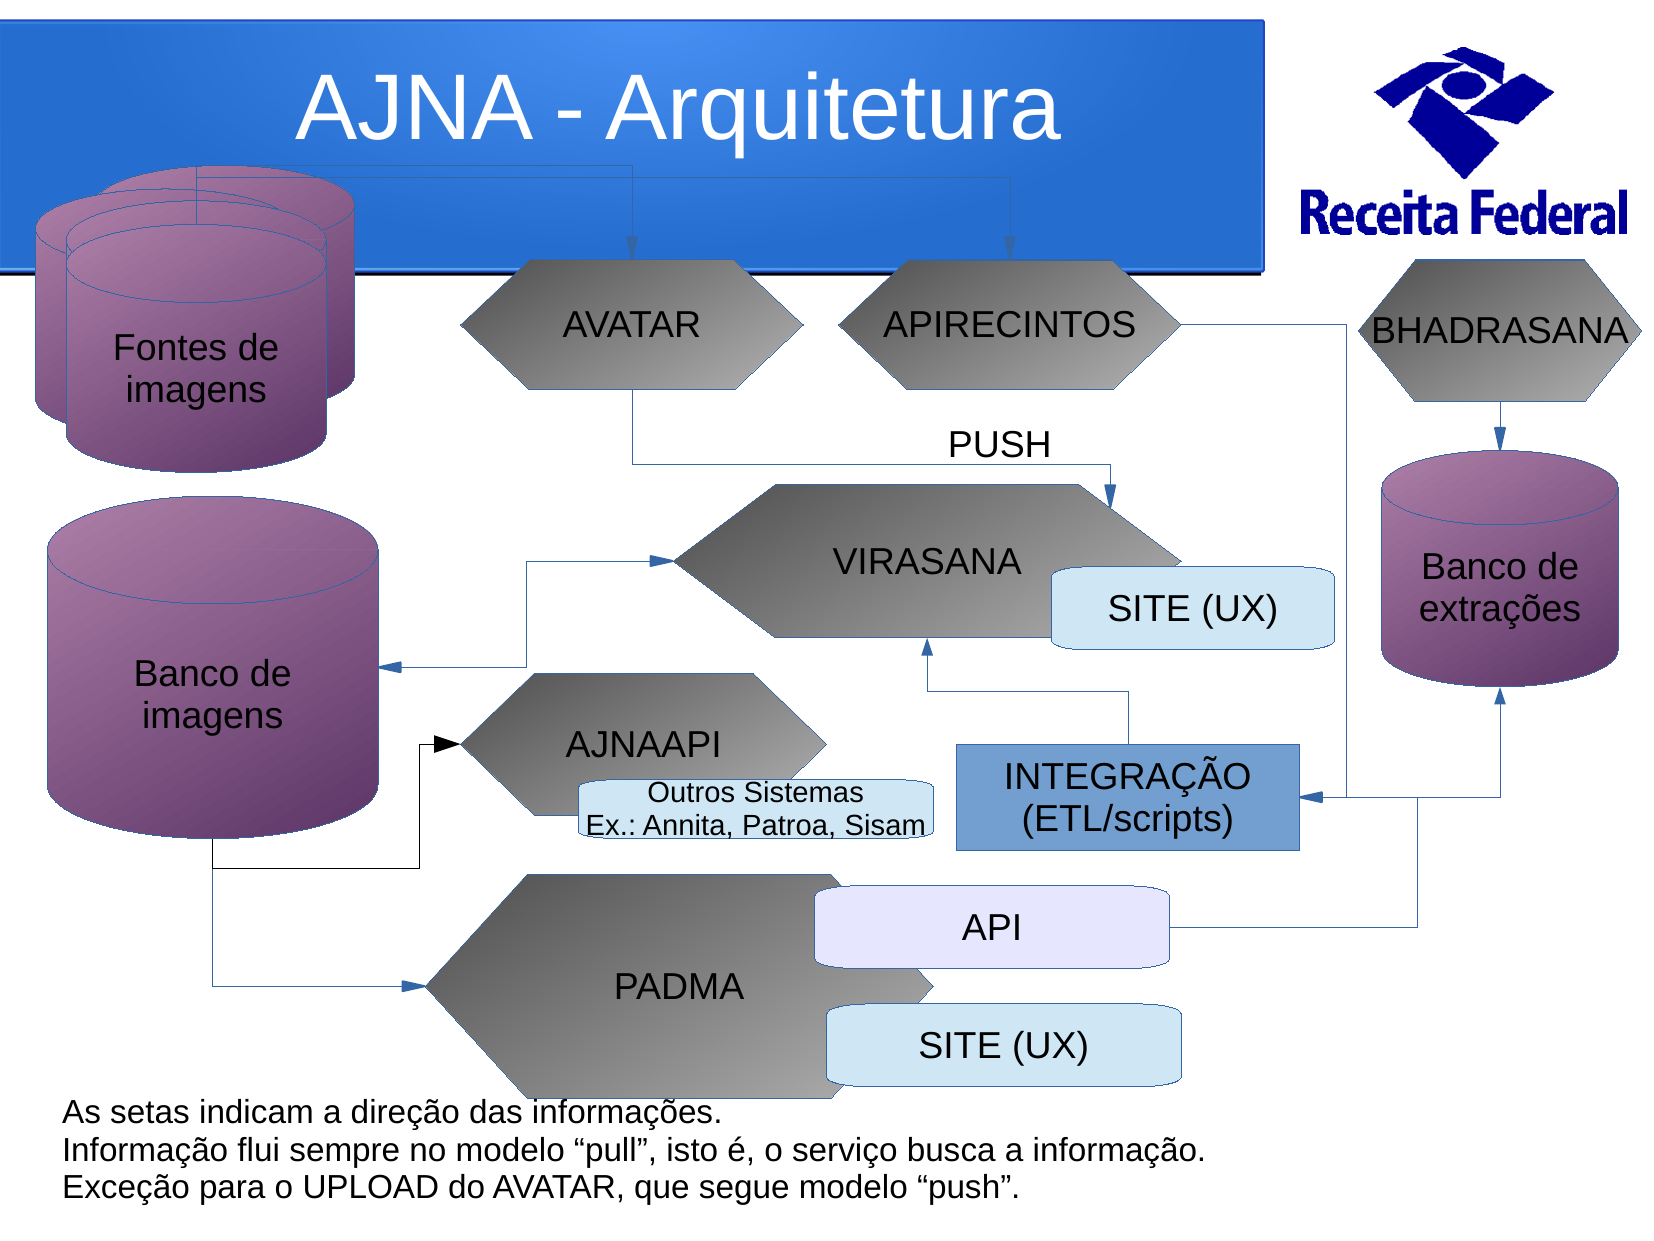

# AJNA - Arquitetura
Fontes de
imagens
AVATAR
APIRECINTOS
BHADRASANA
PUSH
Banco de
extrações
VIRASANA
Banco de
imagens
SITE (UX)
AJNAAPI
INTEGRAÇÃO
(ETL/scripts)
Outros Sistemas
Ex.: Annita, Patroa, Sisam
PADMA
API
SITE (UX)
As setas indicam a direção das informações.
Informação flui sempre no modelo “pull”, isto é, o serviço busca a informação.
Exceção para o UPLOAD do AVATAR, que segue modelo “push”.